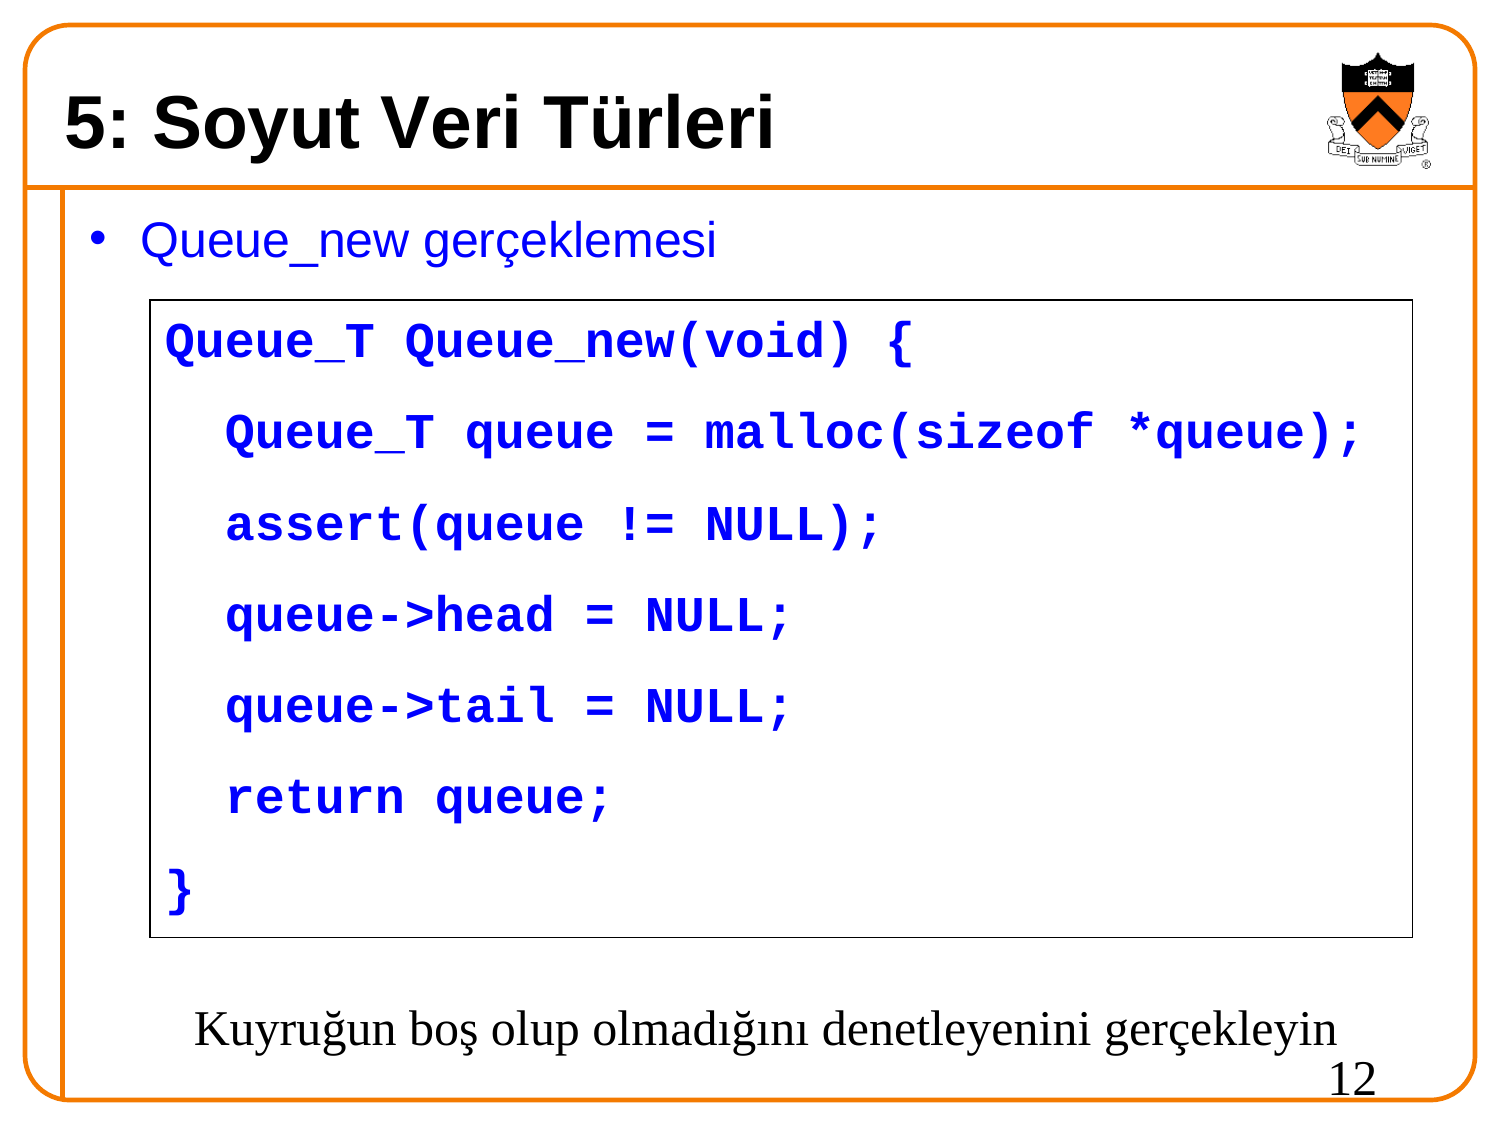

5: Soyut Veri Türleri
# Queue_new gerçeklemesi
Queue_T Queue_new(void) {
 Queue_T queue = malloc(sizeof *queue);
 assert(queue != NULL);
 queue->head = NULL;
 queue->tail = NULL;
 return queue;
}
Kuyruğun boş olup olmadığını denetleyenini gerçekleyin
12